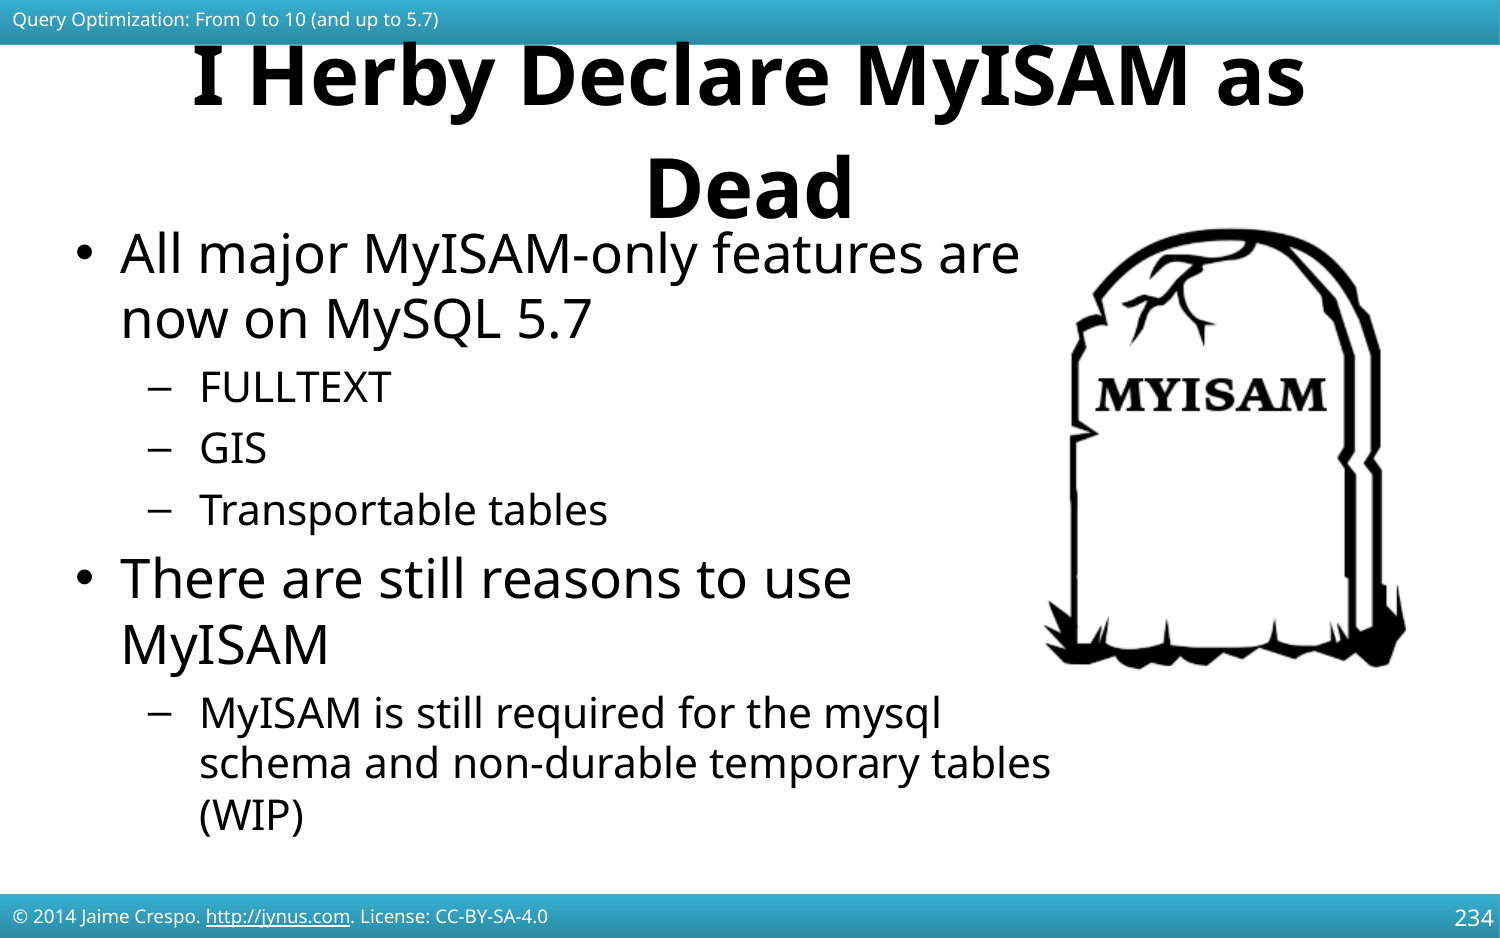

# I Herby Declare MyISAM as Dead
All major MyISAM-only features are now on MySQL 5.7
FULLTEXT
GIS
Transportable tables
There are still reasons to use MyISAM
MyISAM is still required for the mysql schema and non-durable temporary tables (WIP)